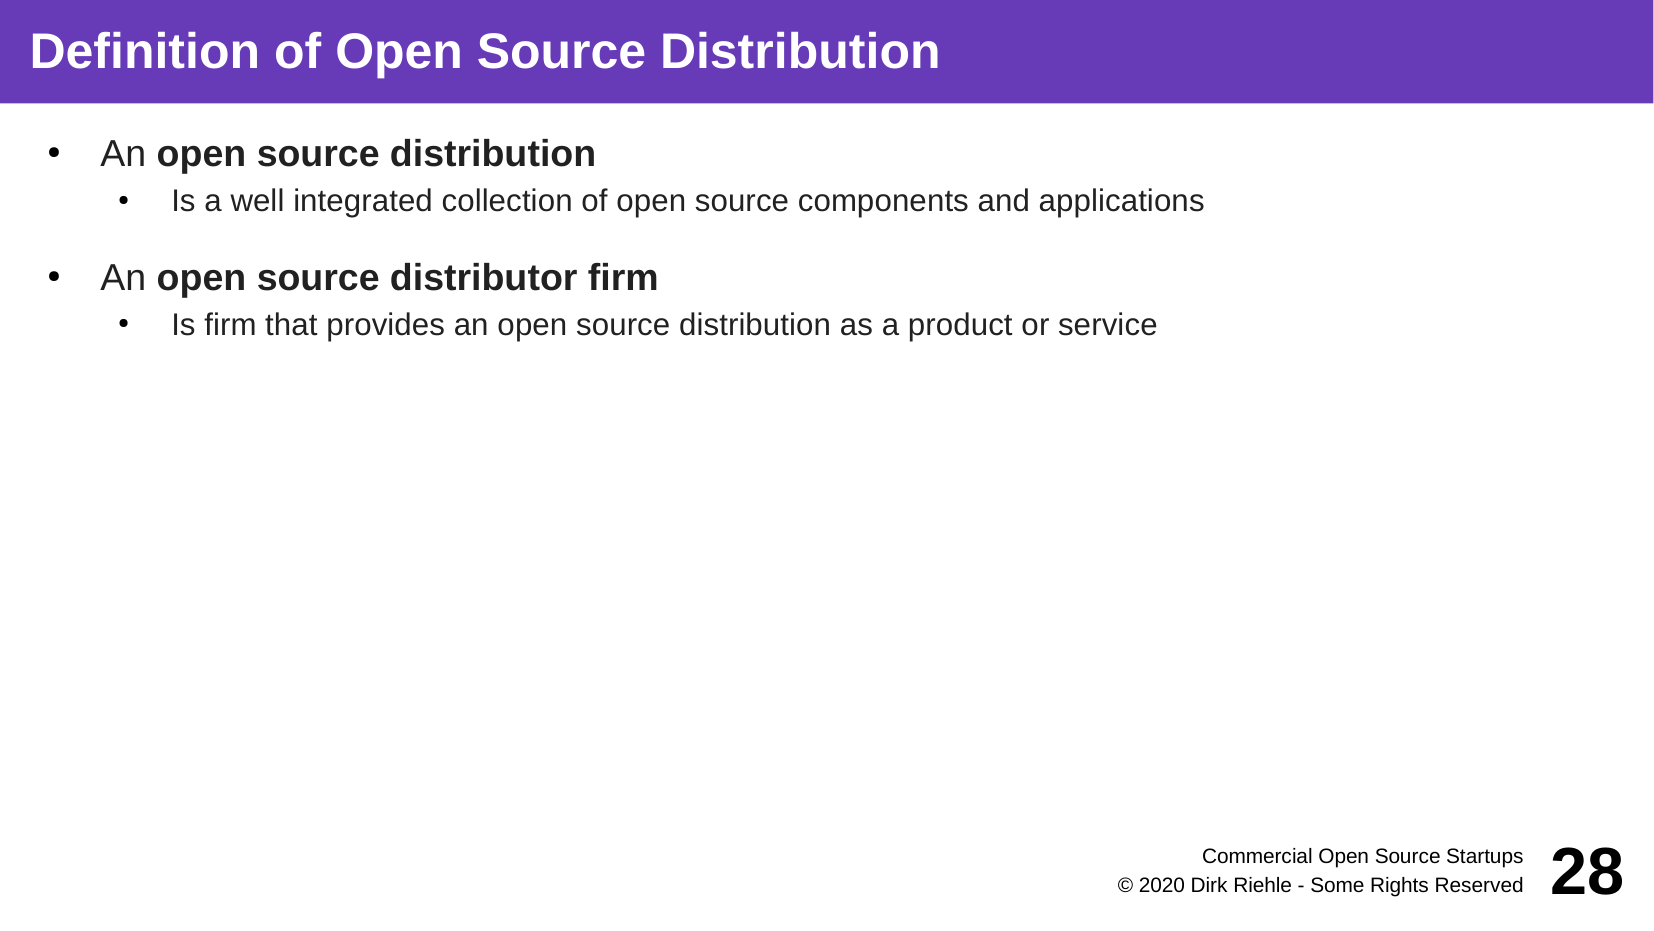

# Definition of Open Source Distribution
An open source distribution
Is a well integrated collection of open source components and applications
An open source distributor firm
Is firm that provides an open source distribution as a product or service
Commercial Open Source Startups
28
© 2020 Dirk Riehle - Some Rights Reserved